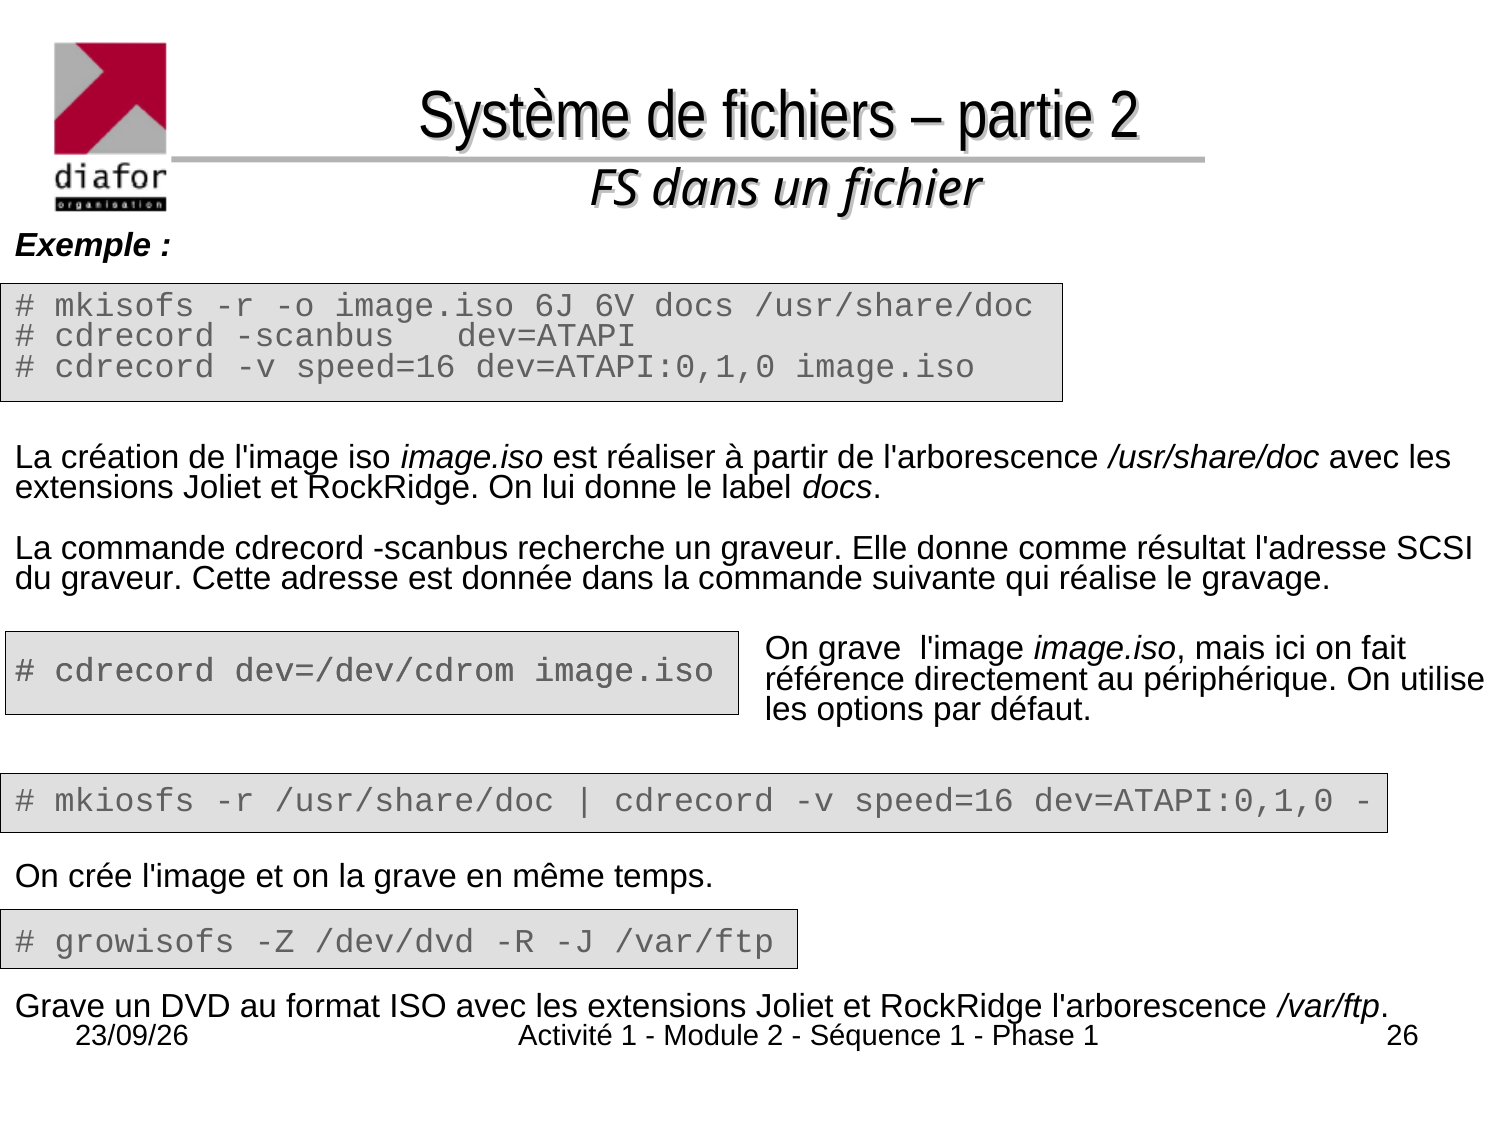

# Système de fichiers – partie 2 FS dans un fichier
Exemple :
# mkisofs -r -o image.iso 6J 6V docs /usr/share/doc
# cdrecord -scanbus	dev=ATAPI
# cdrecord	-v speed=16 dev=ATAPI:0,1,0 image.iso
La création de l'image iso image.iso est réaliser à partir de l'arborescence /usr/share/doc avec les
extensions Joliet et RockRidge. On lui donne le label docs.
La commande cdrecord -scanbus recherche un graveur. Elle donne comme résultat l'adresse SCSI
du graveur. Cette adresse est donnée dans la commande suivante qui réalise le gravage.
On grave  l'image image.iso, mais ici on fait
référence directement au périphérique. On utilise
les options par défaut.
# cdrecord dev=/dev/cdrom image.iso
# cdrecord dev=/dev/cdrom image.iso
# mkiosfs -r /usr/share/doc | cdrecord -v speed=16 dev=ATAPI:0,1,0 -
On crée l'image et on la grave en même temps.
# growisofs -Z /dev/dvd -R -J /var/ftp
Grave un DVD au format ISO avec les extensions Joliet et RockRidge l'arborescence /var/ftp.
Activité 1 - Module 2 - Séquence 1 - Phase 1
26